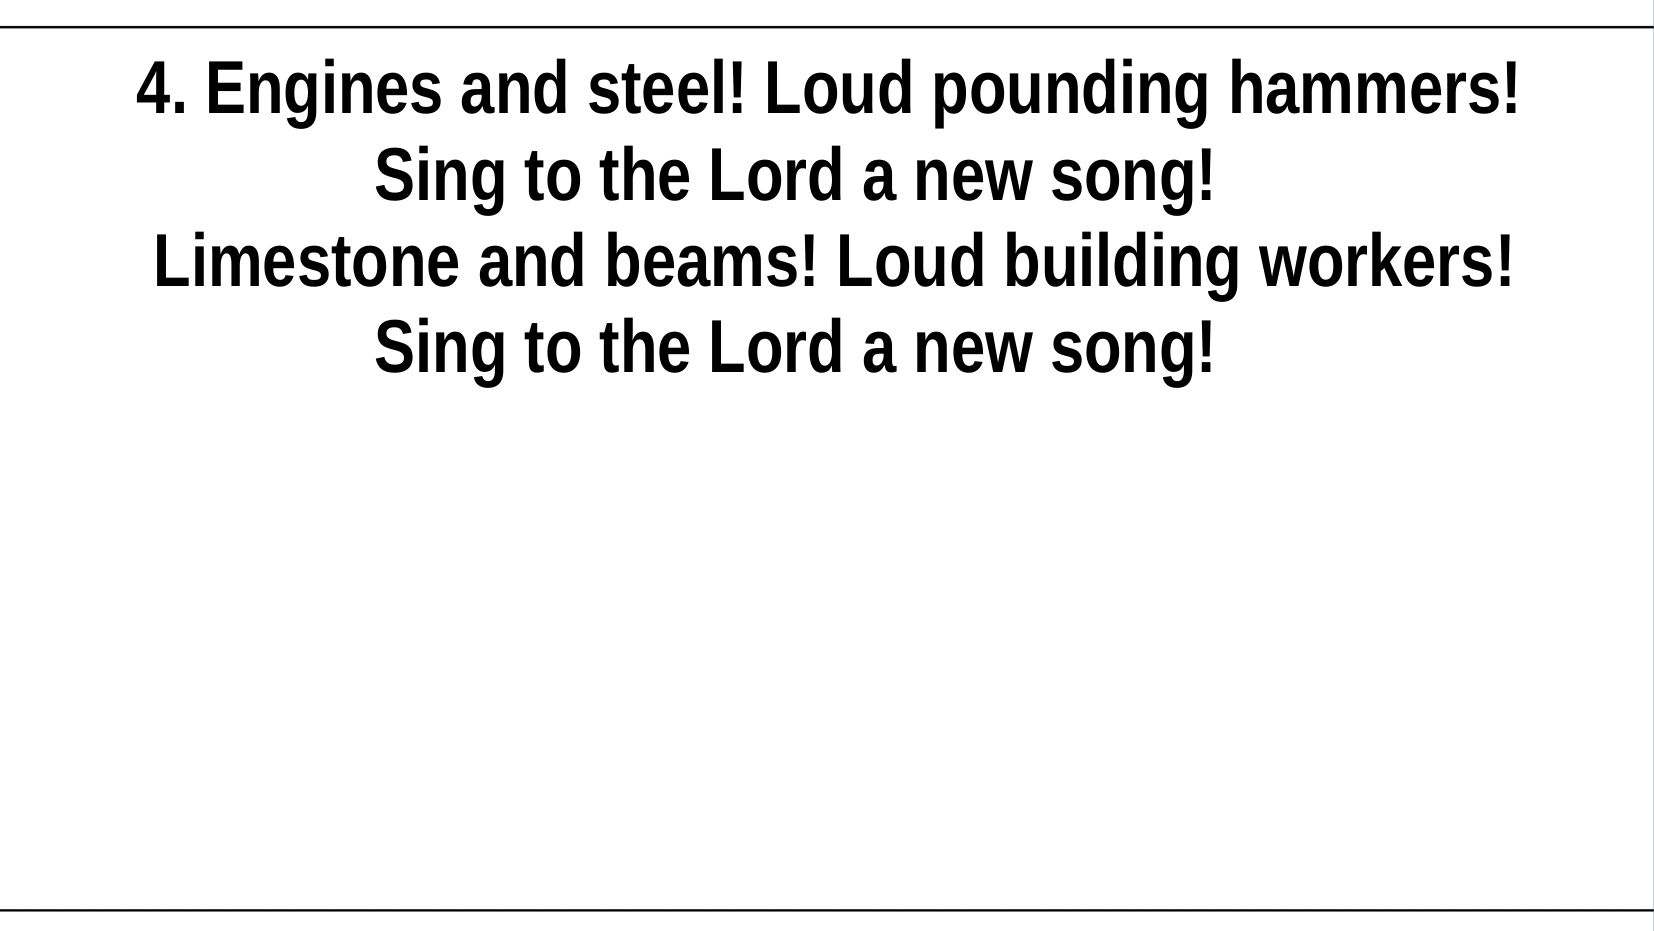

4. Engines and steel! Loud pounding hammers!
 Sing to the Lord a new song!
 Limestone and beams! Loud building workers!
 Sing to the Lord a new song!